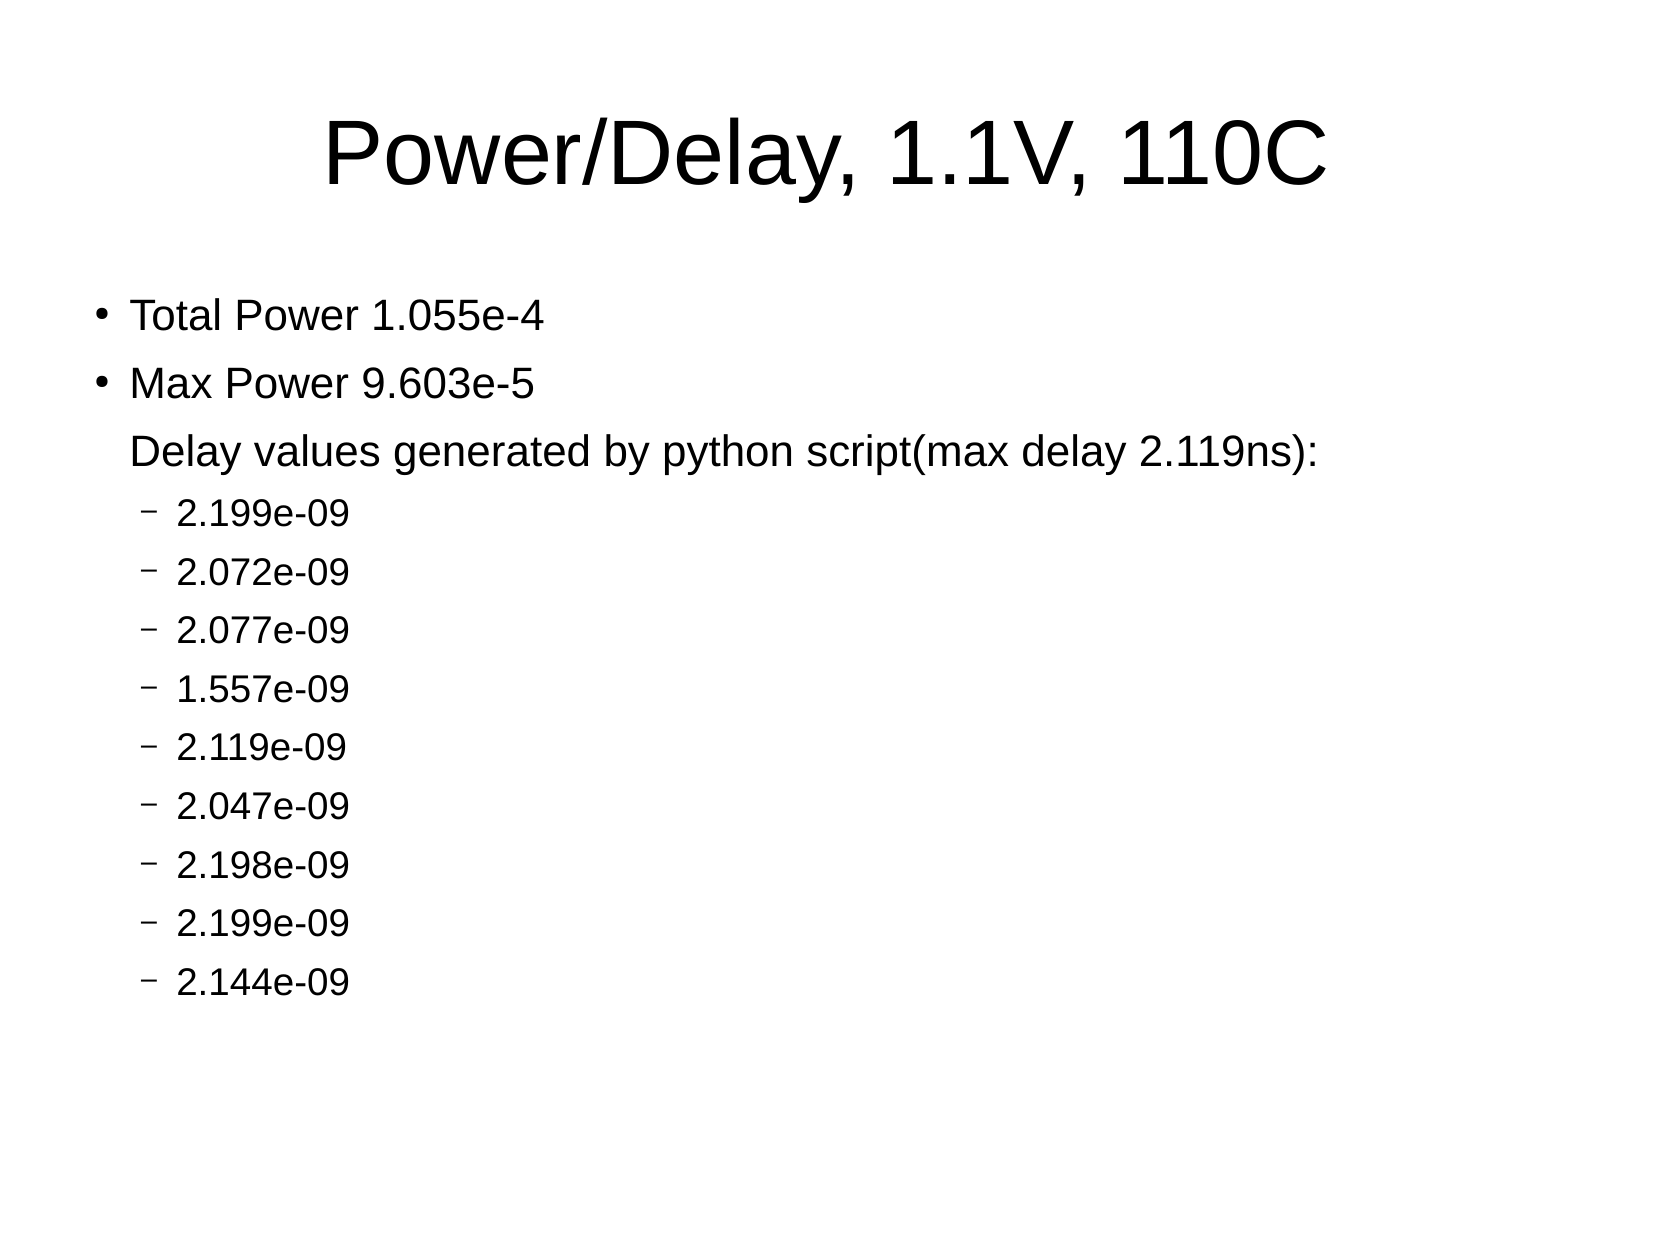

# Power/Delay, 1.1V, 110C
Total Power 1.055e-4
Max Power 9.603e-5
Delay values generated by python script(max delay 2.119ns):
2.199e-09
2.072e-09
2.077e-09
1.557e-09
2.119e-09
2.047e-09
2.198e-09
2.199e-09
2.144e-09